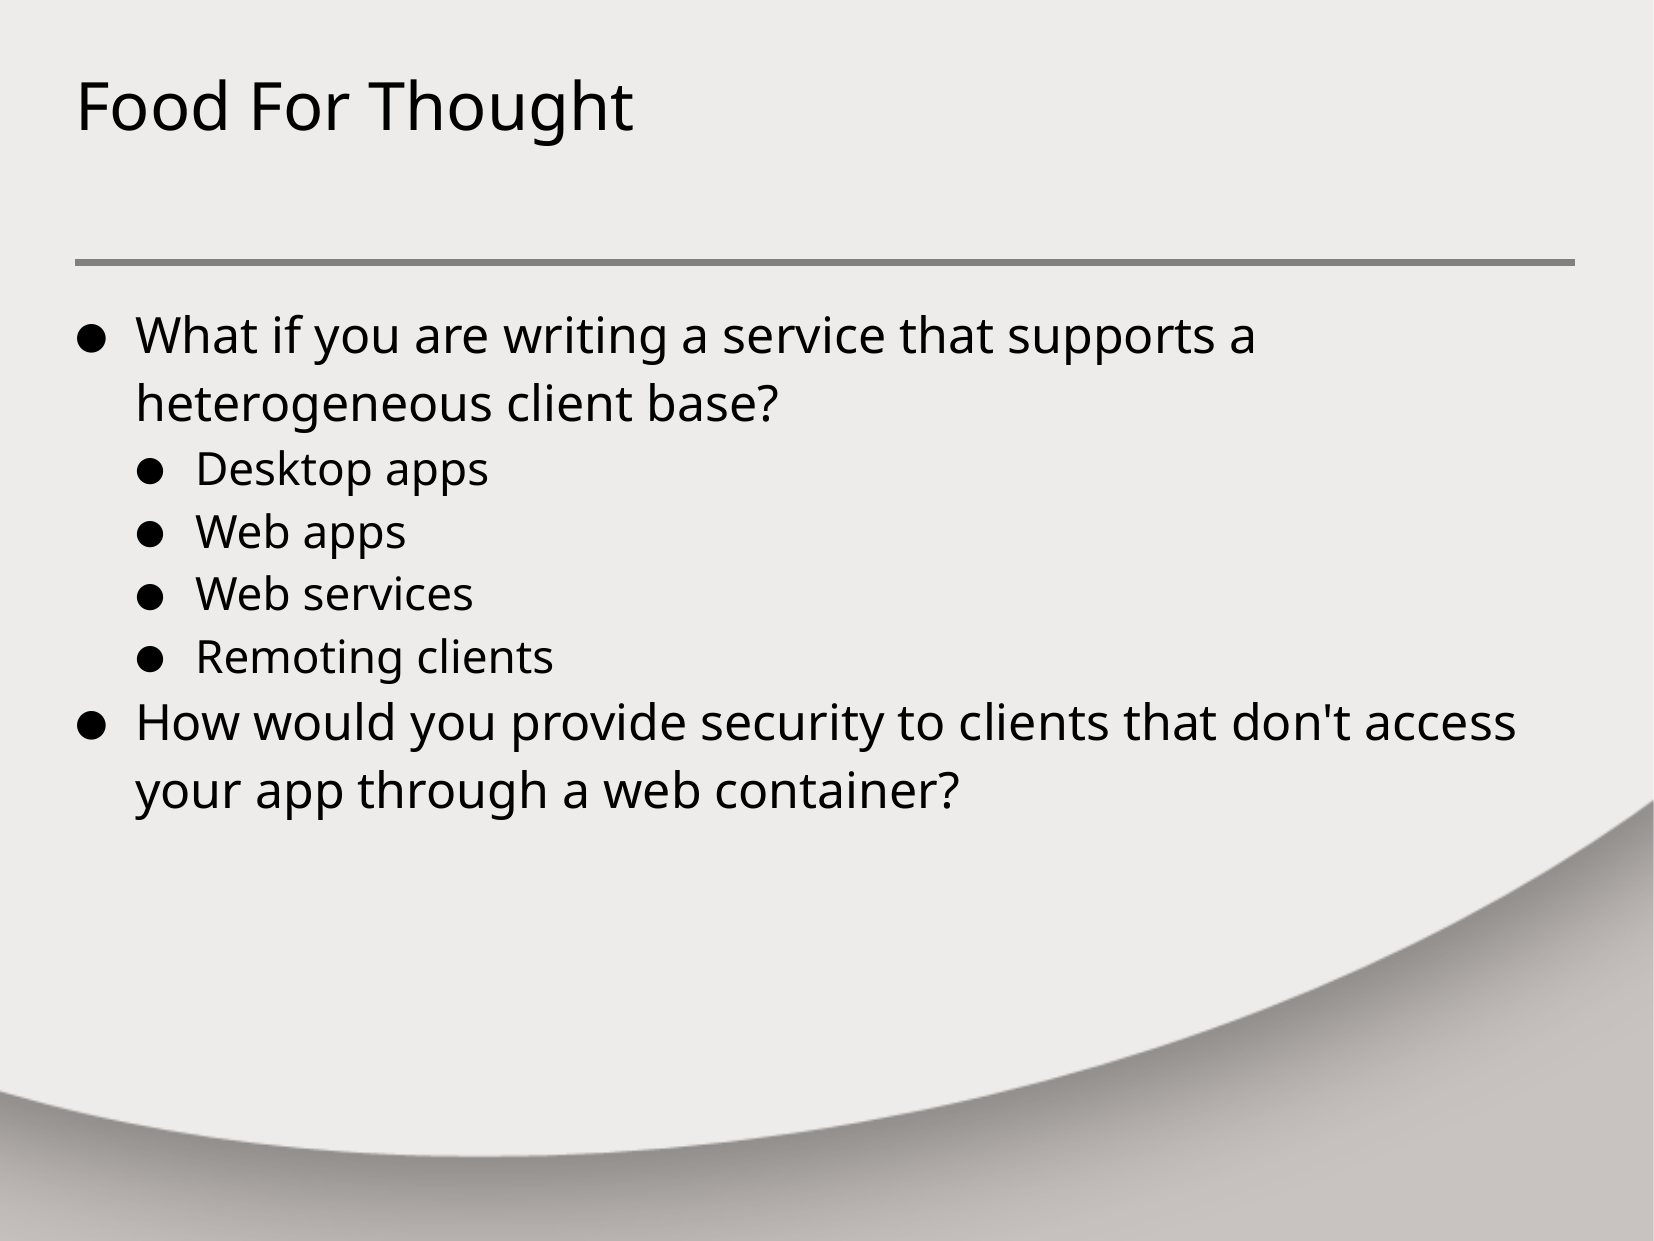

# Food For Thought
What if you are writing a service that supports a heterogeneous client base?
Desktop apps
Web apps
Web services
Remoting clients
How would you provide security to clients that don't access your app through a web container?